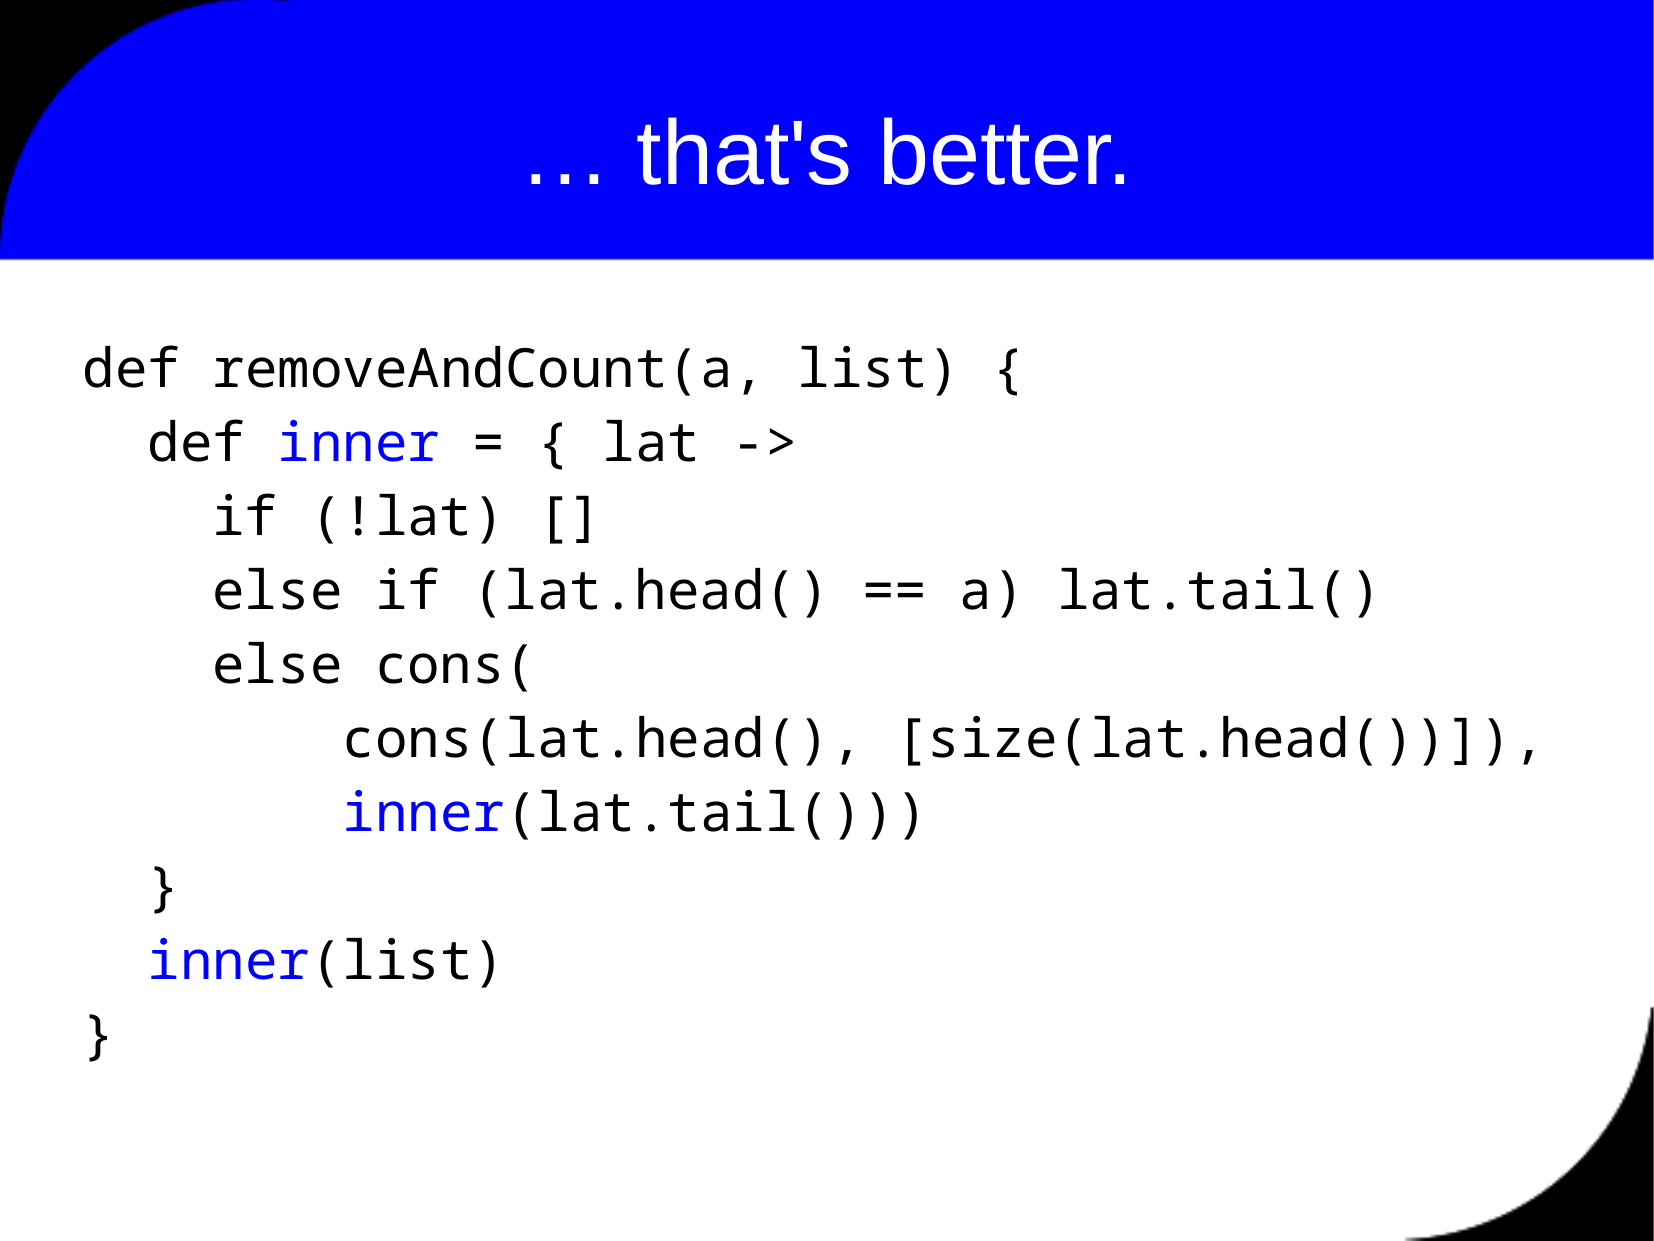

… that's better.
# def removeAndCount(a, list) {
 def inner = { lat ->
 if (!lat) []
 else if (lat.head() == a) lat.tail()
 else cons(
 cons(lat.head(), [size(lat.head())]),
 inner(lat.tail()))
 }
 inner(list)
}